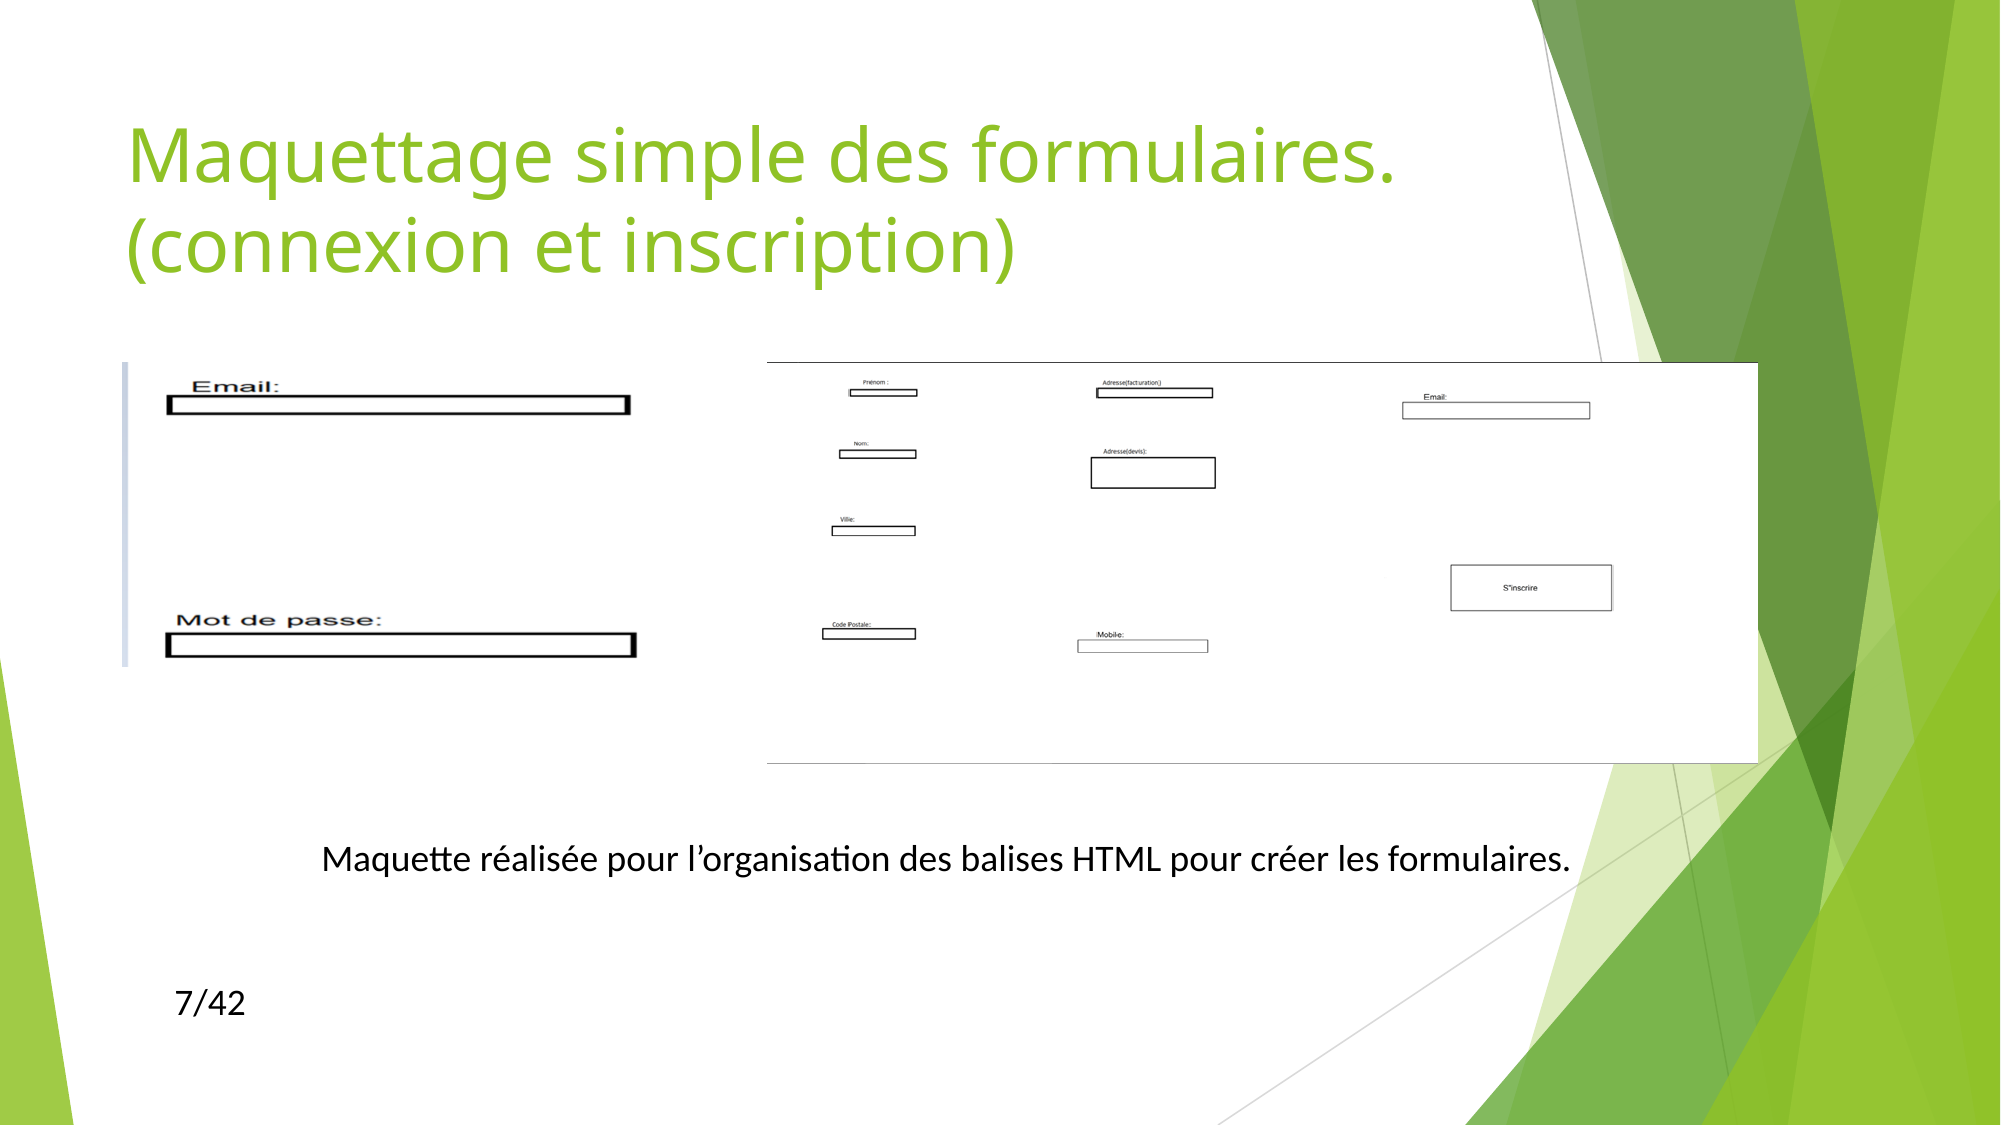

# Maquettage simple des formulaires. (connexion et inscription)
Maquette réalisée pour l’organisation des balises HTML pour créer les formulaires.
7/42